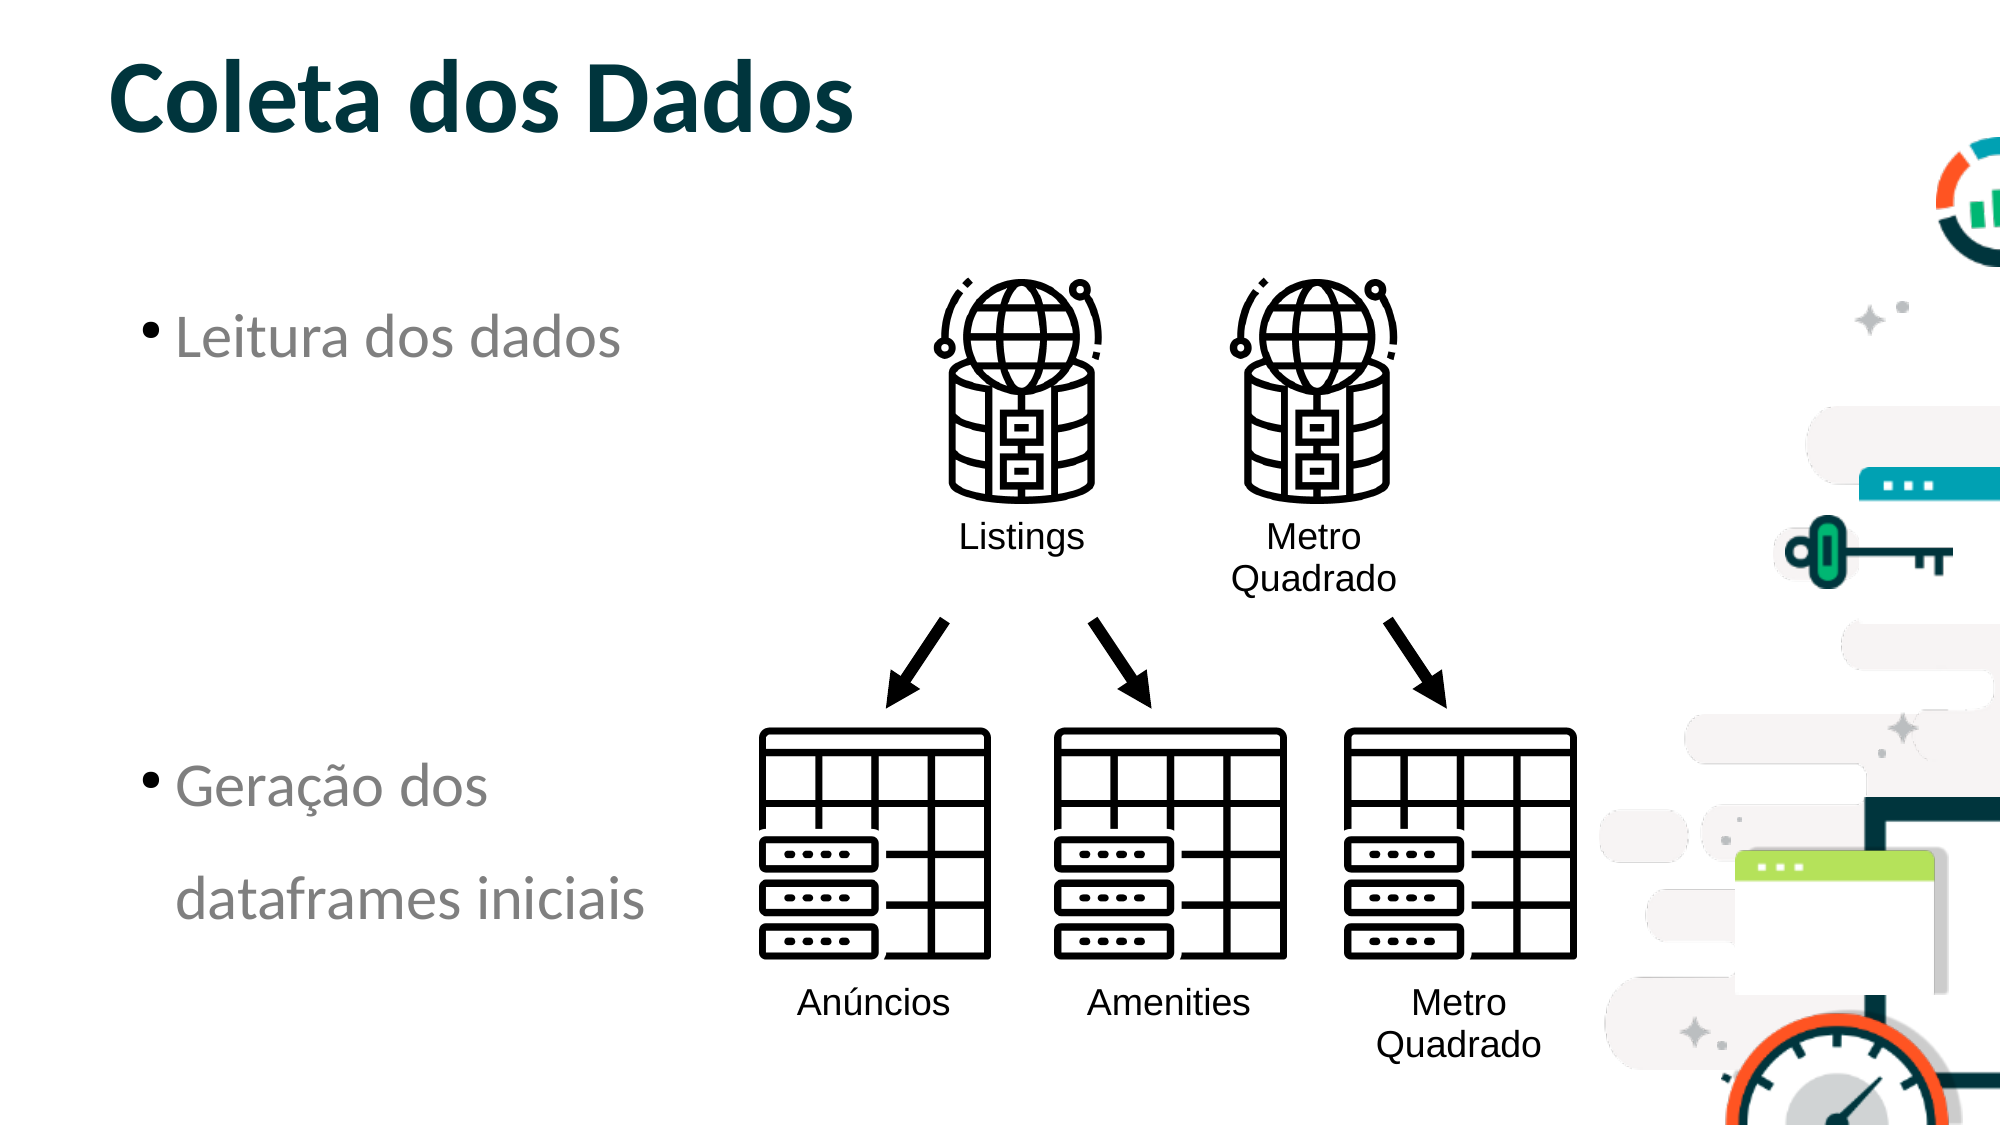

# Coleta dos Dados
Leitura dos dados
Geração dos
dataframes iniciais
Listings
Metro
Quadrado
Anúncios
Amenities
Metro
Quadrado